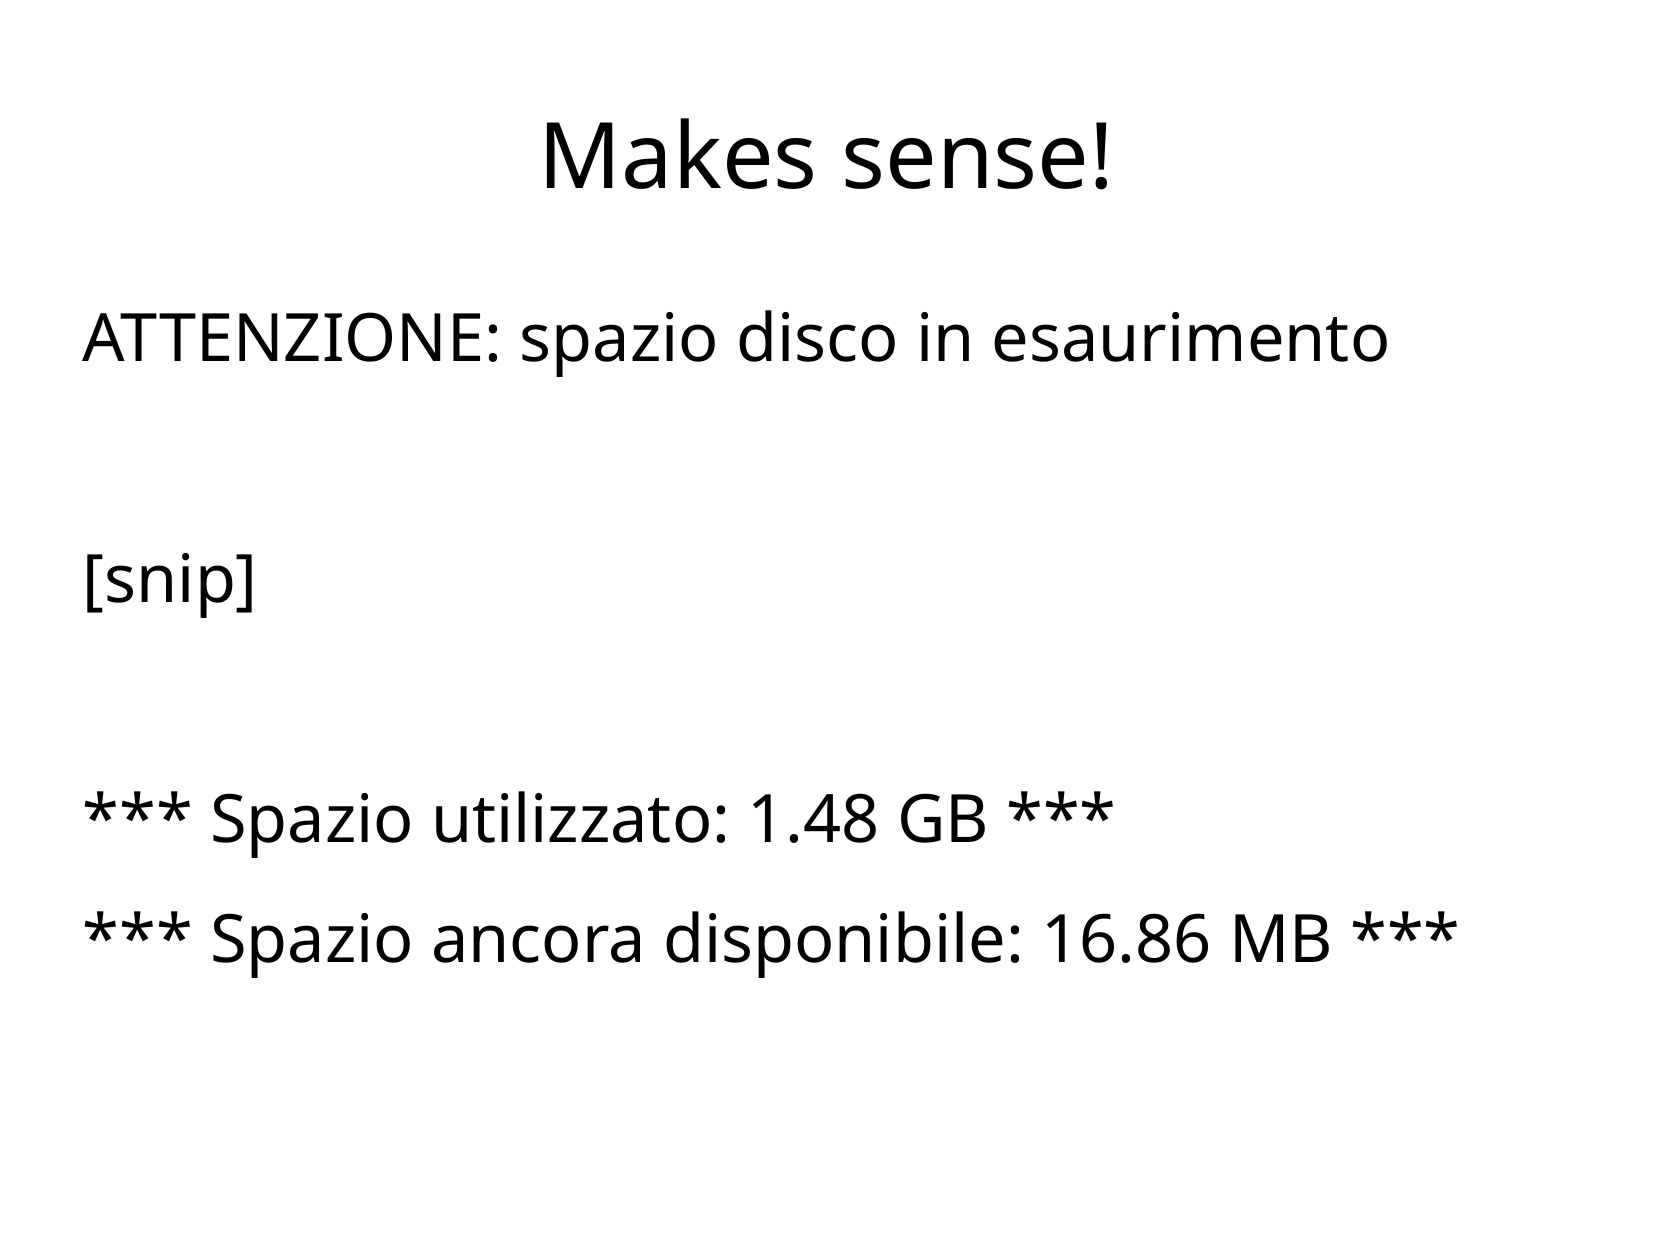

# Makes sense!
ATTENZIONE: spazio disco in esaurimento
[snip]
*** Spazio utilizzato: 1.48 GB ***
*** Spazio ancora disponibile: 16.86 MB ***